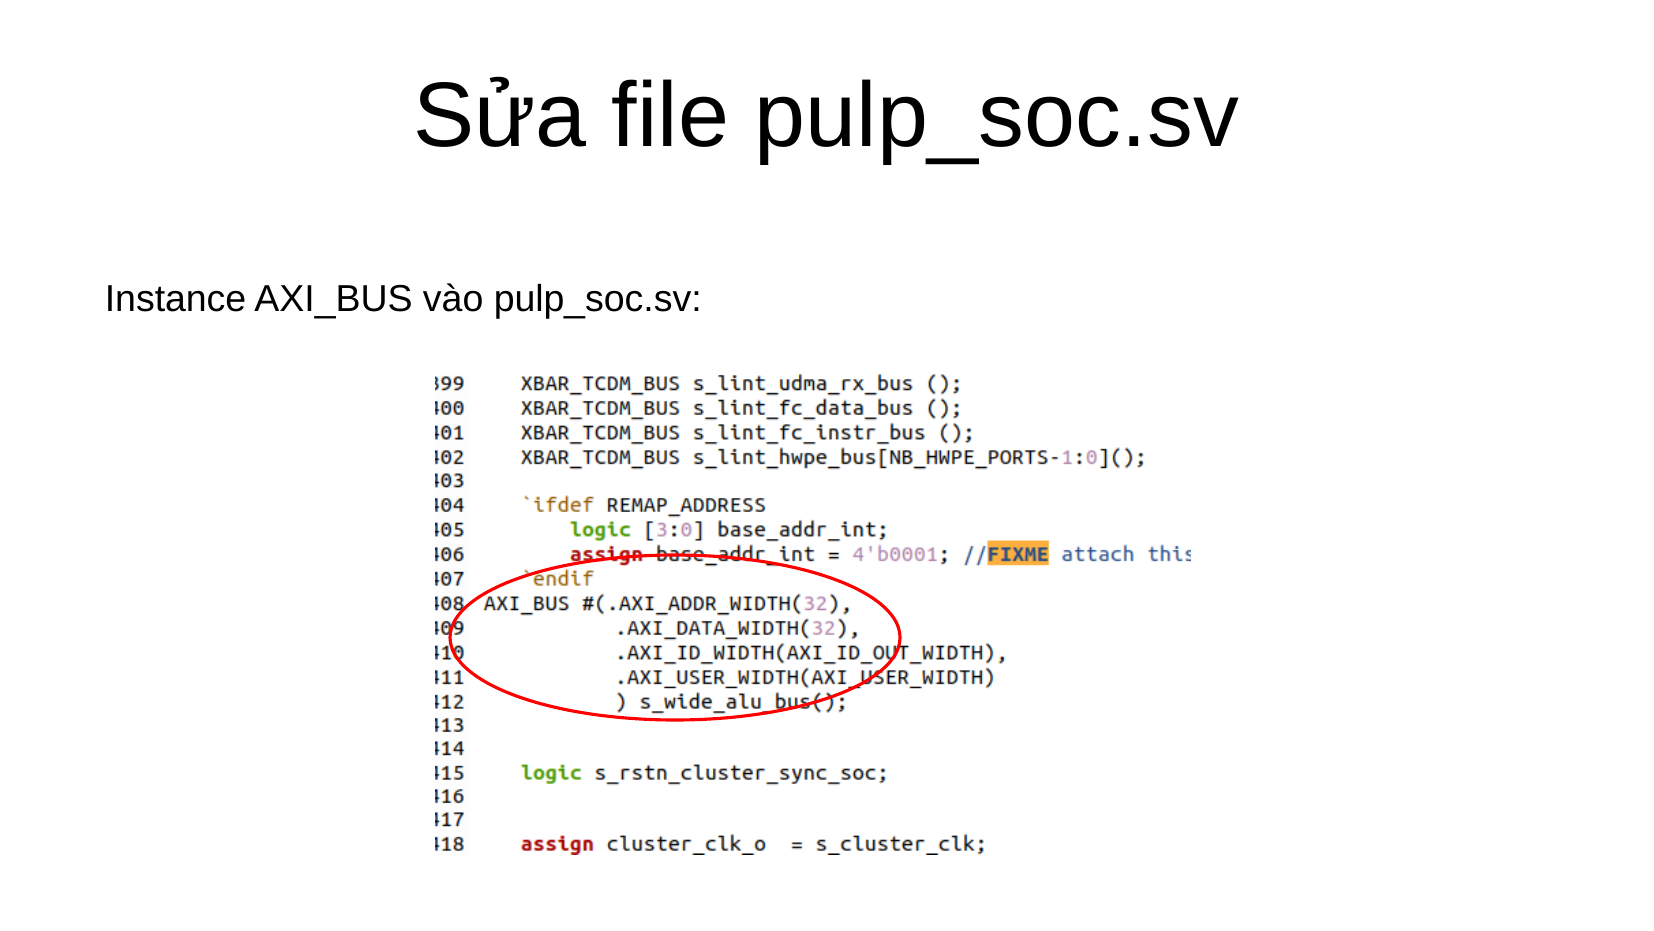

# Sửa file pulp_soc.sv
Instance AXI_BUS vào pulp_soc.sv: